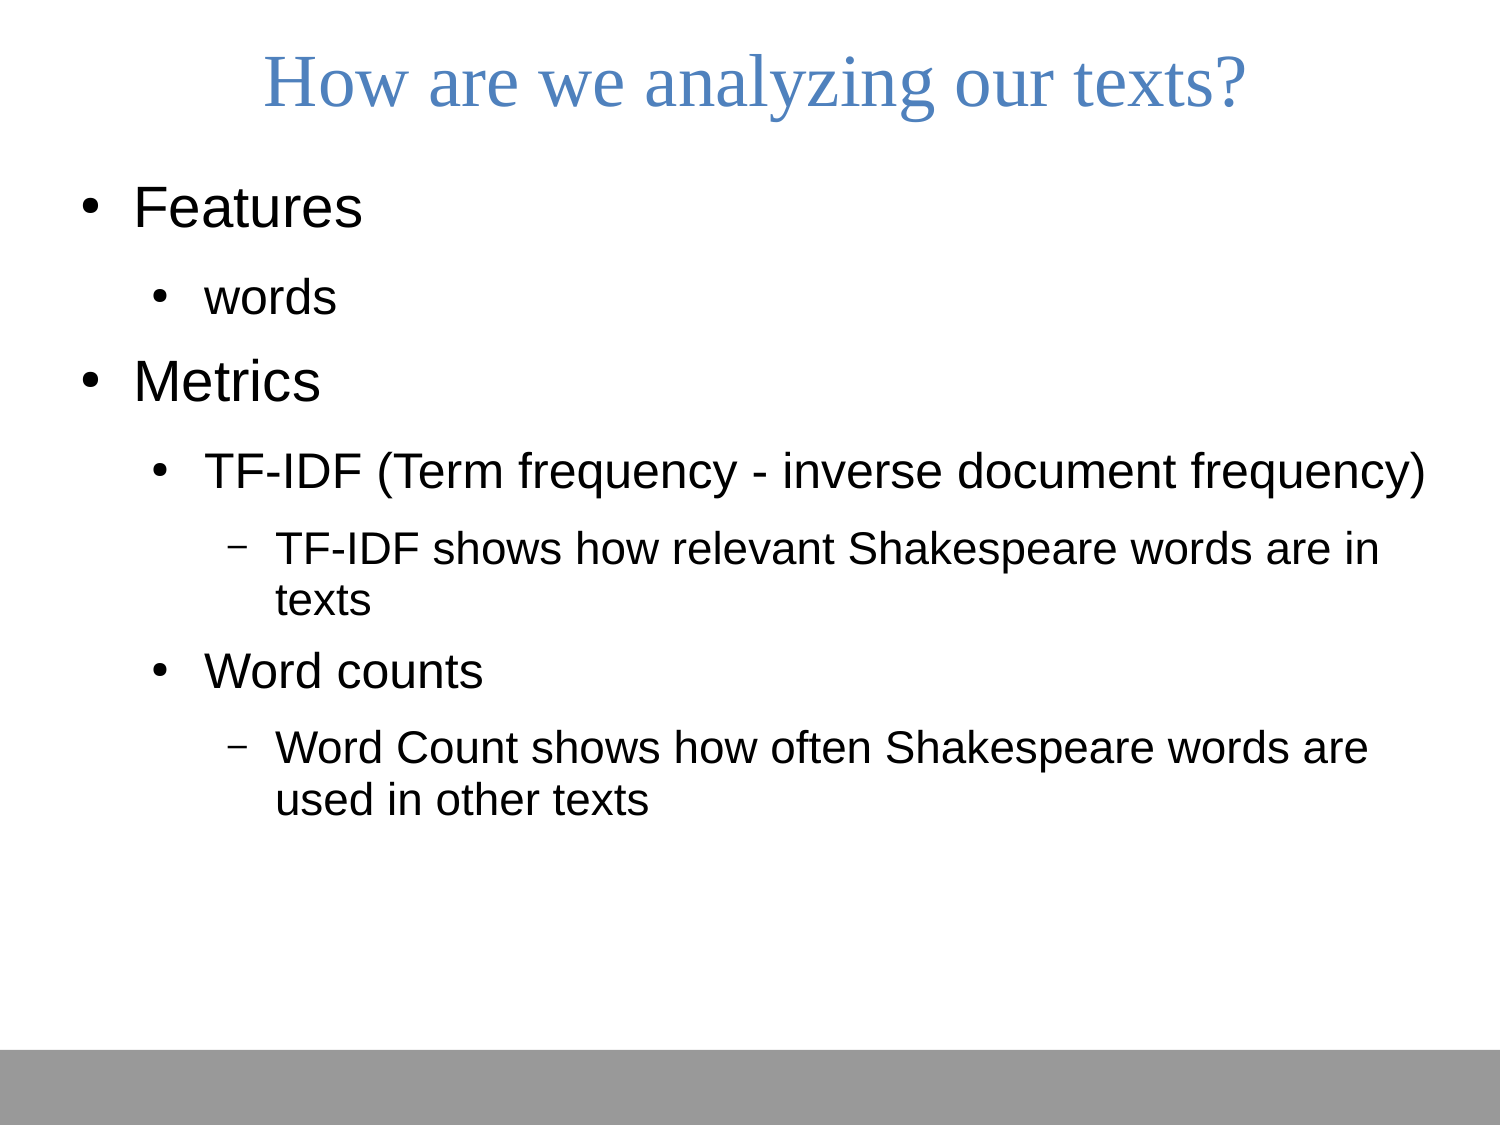

# How are we analyzing our texts?
Features
words
Metrics
TF-IDF (Term frequency - inverse document frequency)
TF-IDF shows how relevant Shakespeare words are in texts
Word counts
Word Count shows how often Shakespeare words are used in other texts